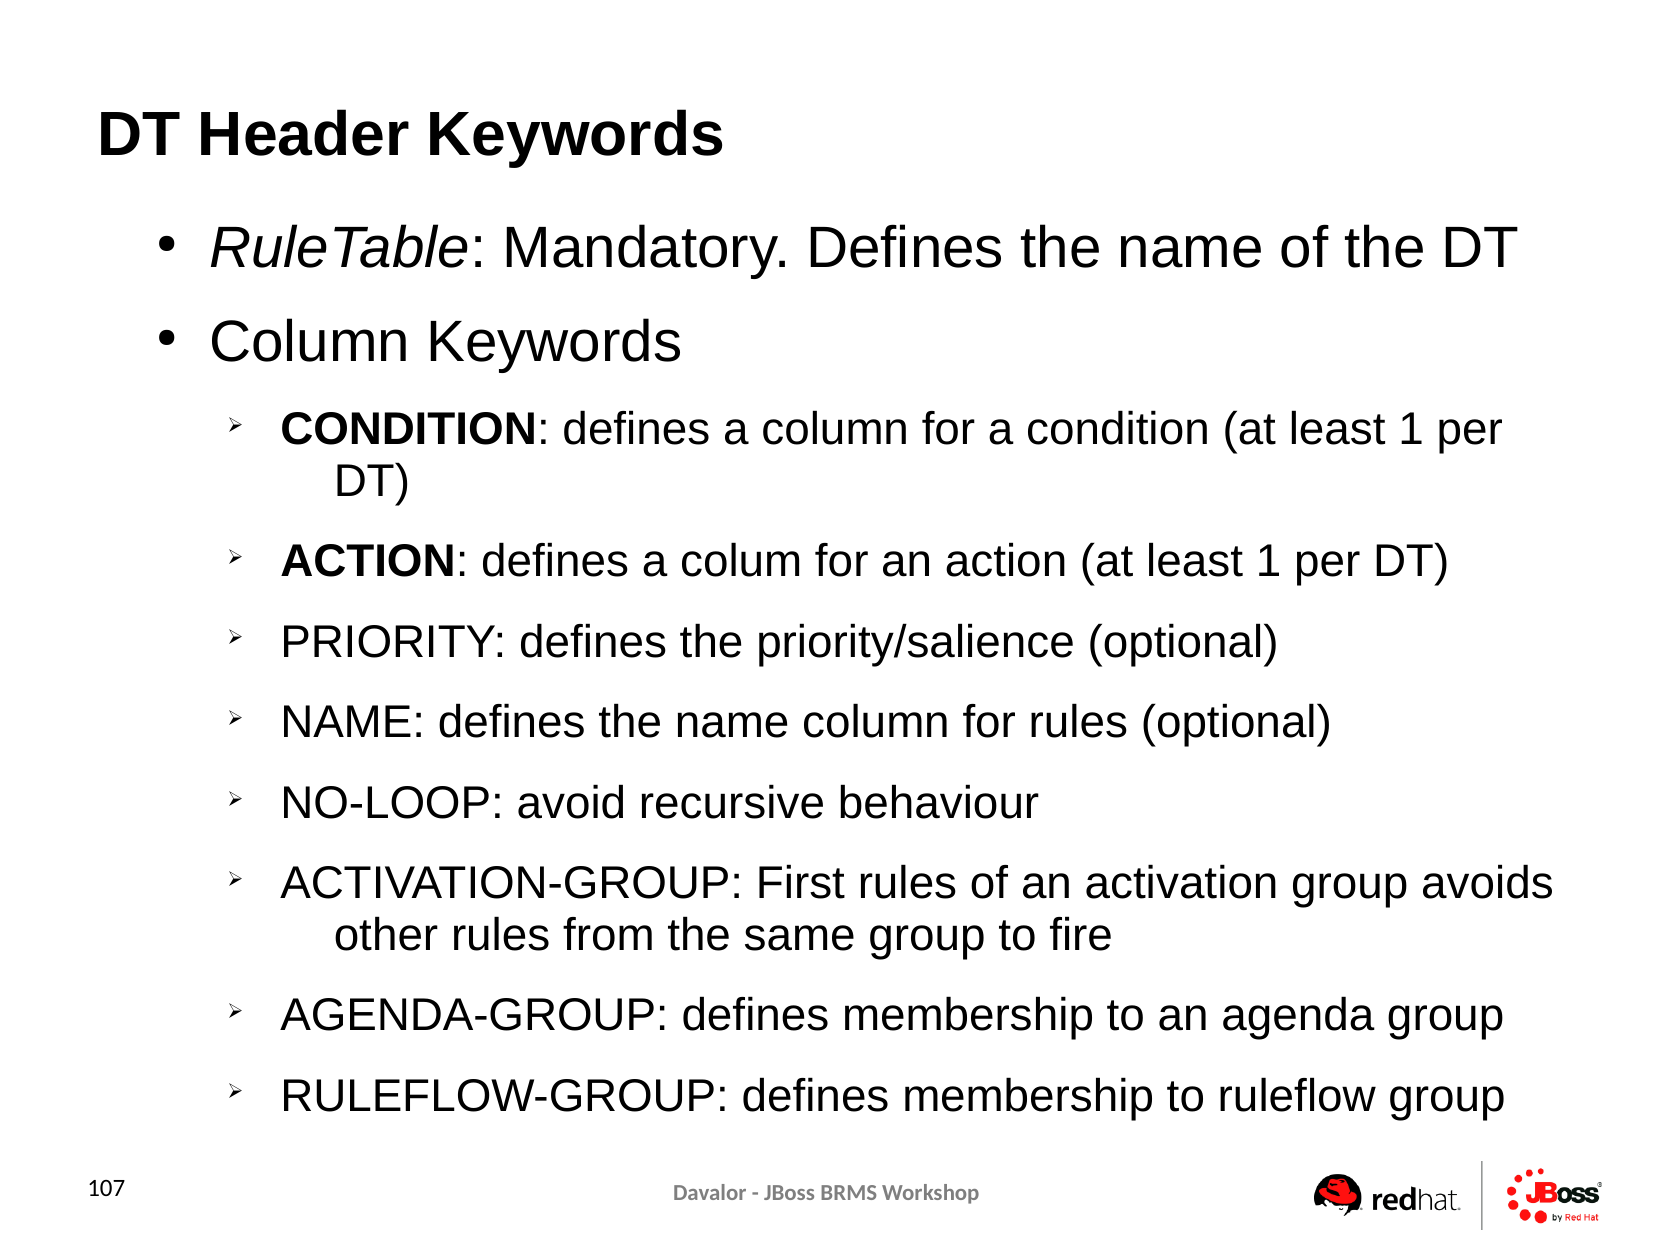

# DT Header Keywords
RuleTable: Mandatory. Defines the name of the DT
Column Keywords
CONDITION: defines a column for a condition (at least 1 per DT)
ACTION: defines a colum for an action (at least 1 per DT)
PRIORITY: defines the priority/salience (optional)
NAME: defines the name column for rules (optional)
NO-LOOP: avoid recursive behaviour
ACTIVATION-GROUP: First rules of an activation group avoids other rules from the same group to fire
AGENDA-GROUP: defines membership to an agenda group
RULEFLOW-GROUP: defines membership to ruleflow group